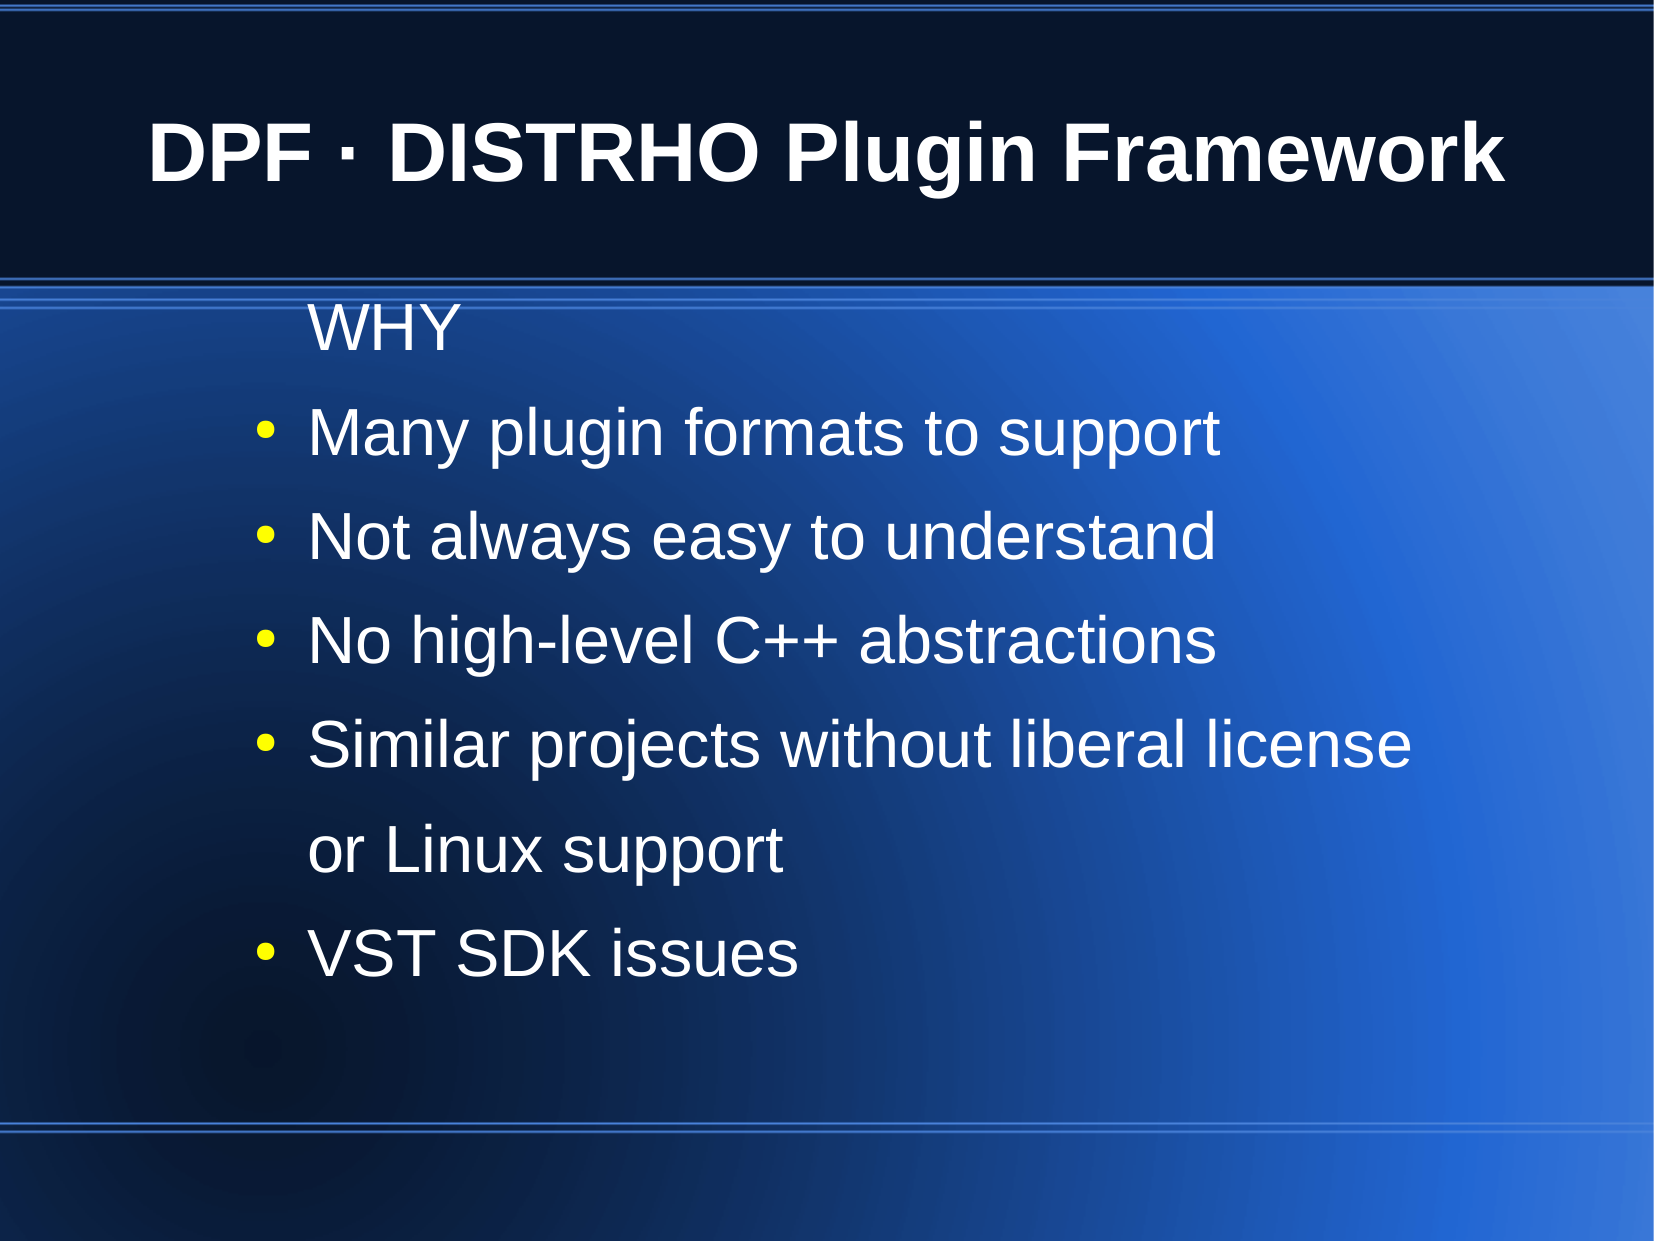

# DPF · DISTRHO Plugin Framework
WHY
Many plugin formats to support
Not always easy to understand
No high-level C++ abstractions
Similar projects without liberal license
or Linux support
VST SDK issues